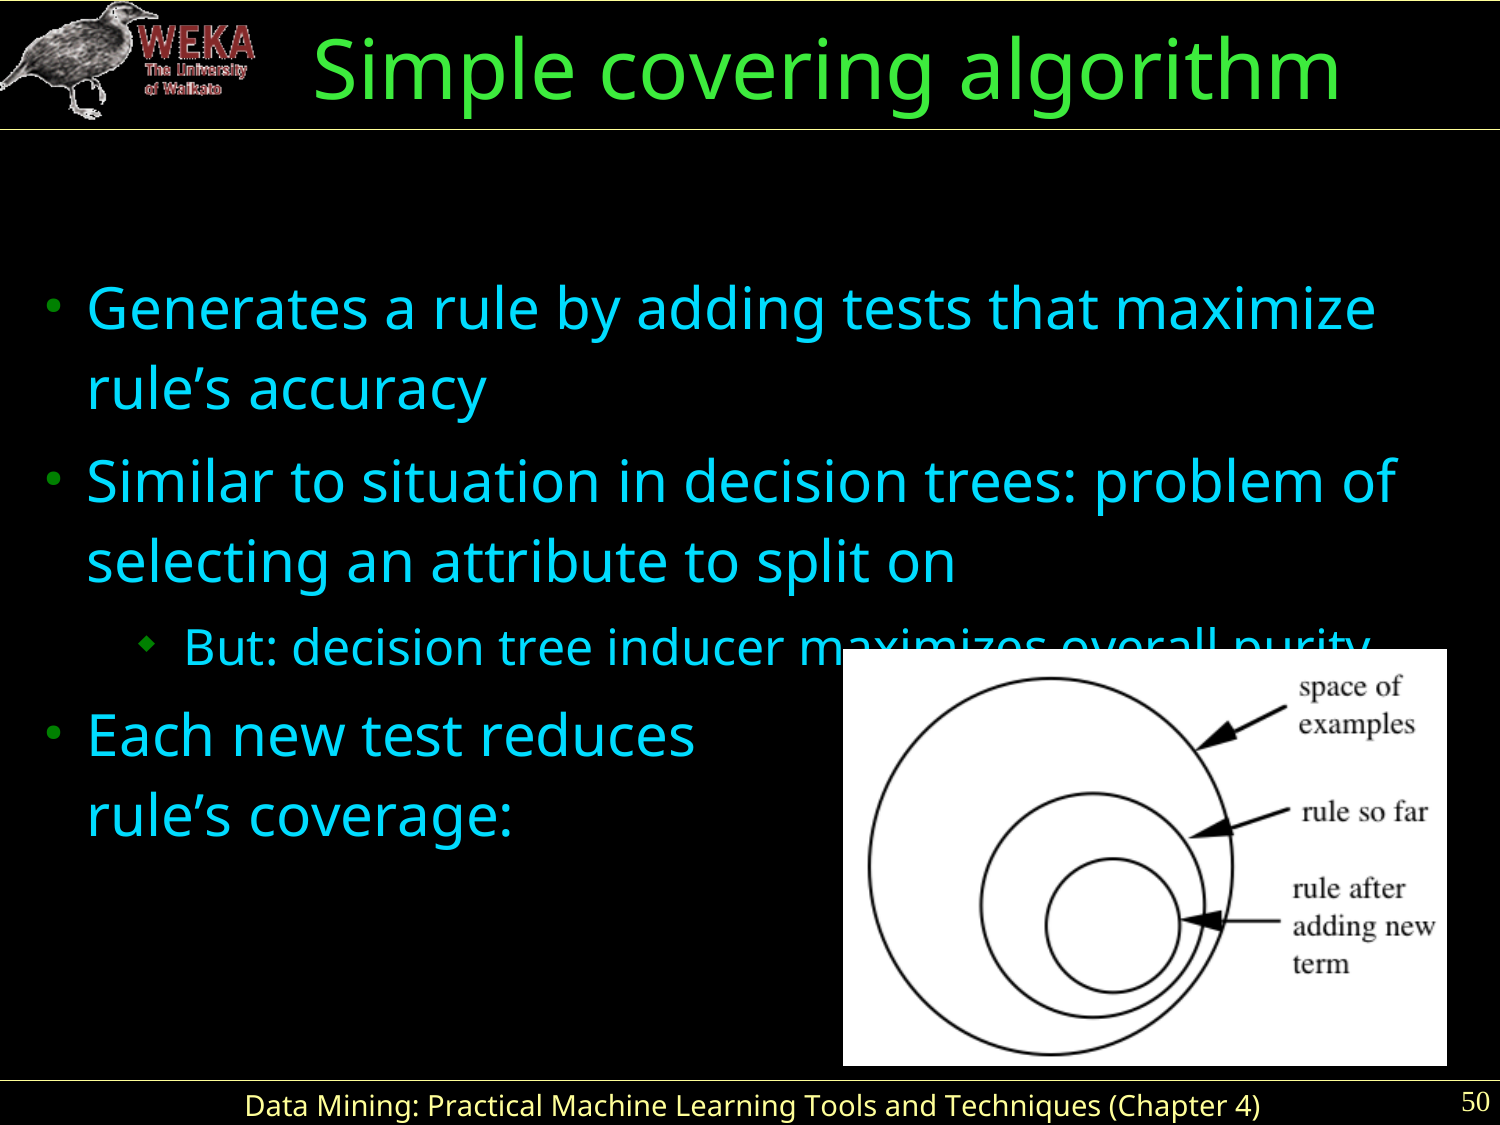

# Simple covering algorithm
Generates a rule by adding tests that maximize rule’s accuracy
Similar to situation in decision trees: problem of selecting an attribute to split on
But: decision tree inducer maximizes overall purity
Each new test reduces
rule’s coverage:
Data Mining: Practical Machine Learning Tools and Techniques (Chapter 4)
50